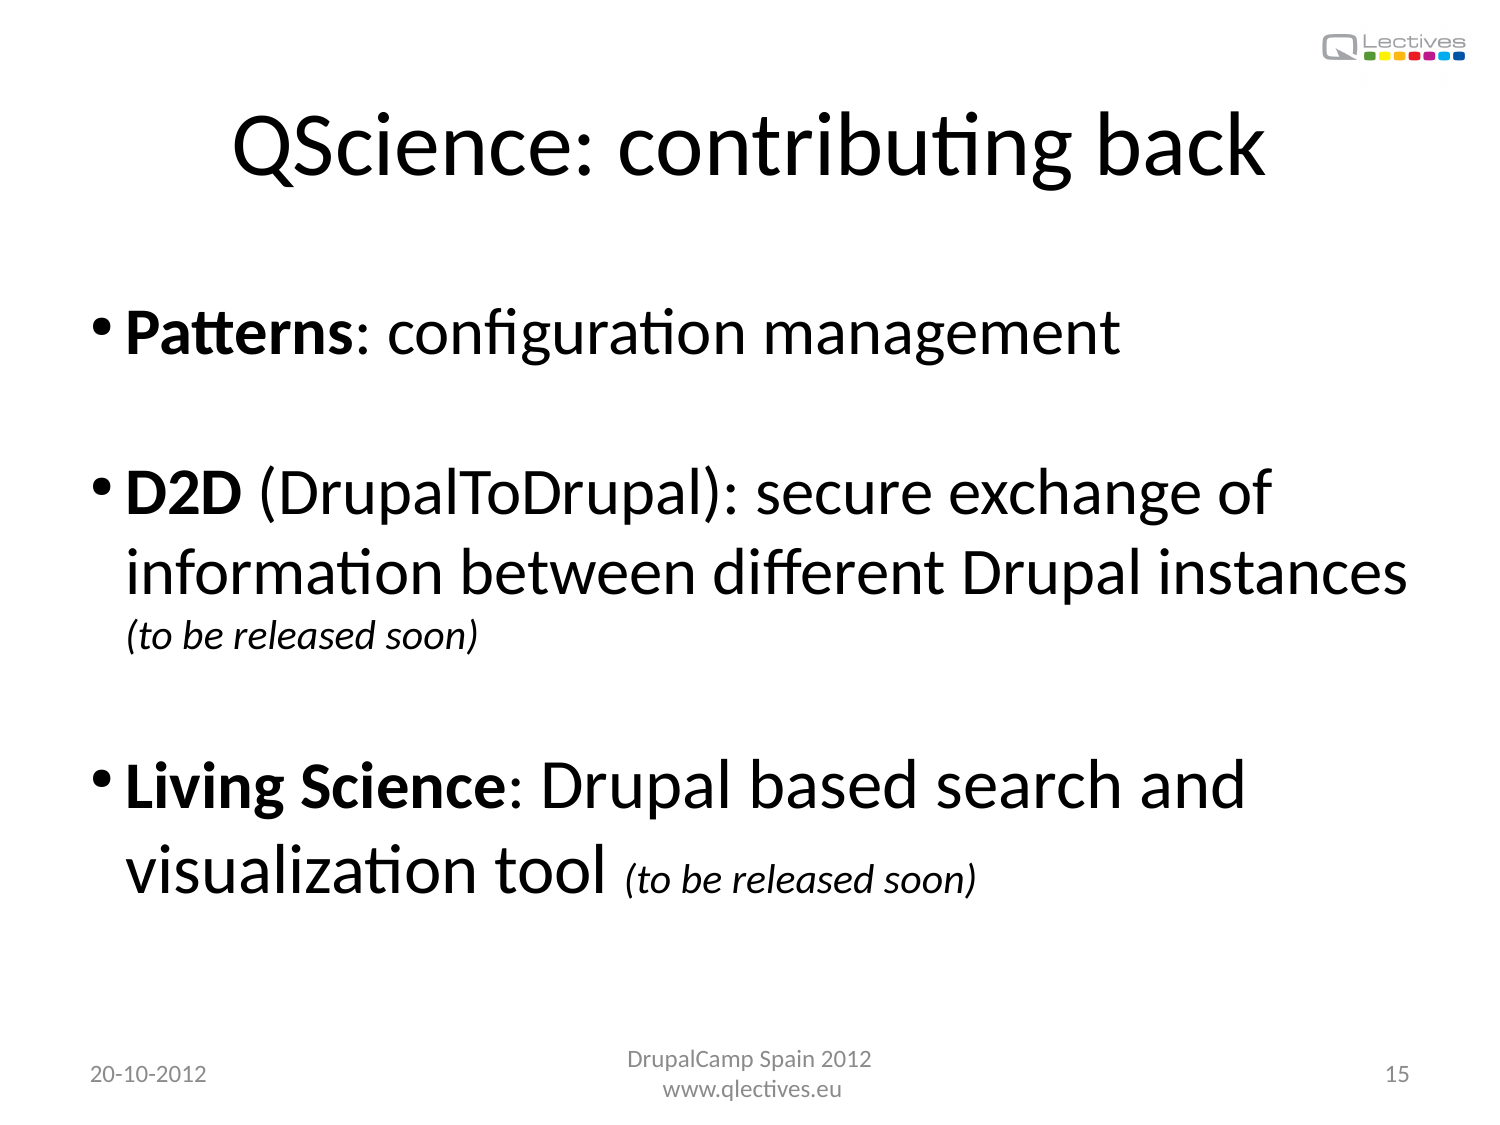

QScience: contributing back
Patterns: configuration management
D2D (DrupalToDrupal): secure exchange of information between different Drupal instances (to be released soon)
Living Science: Drupal based search and visualization tool (to be released soon)
20-10-2012
DrupalCamp Spain 2012
 www.qlectives.eu